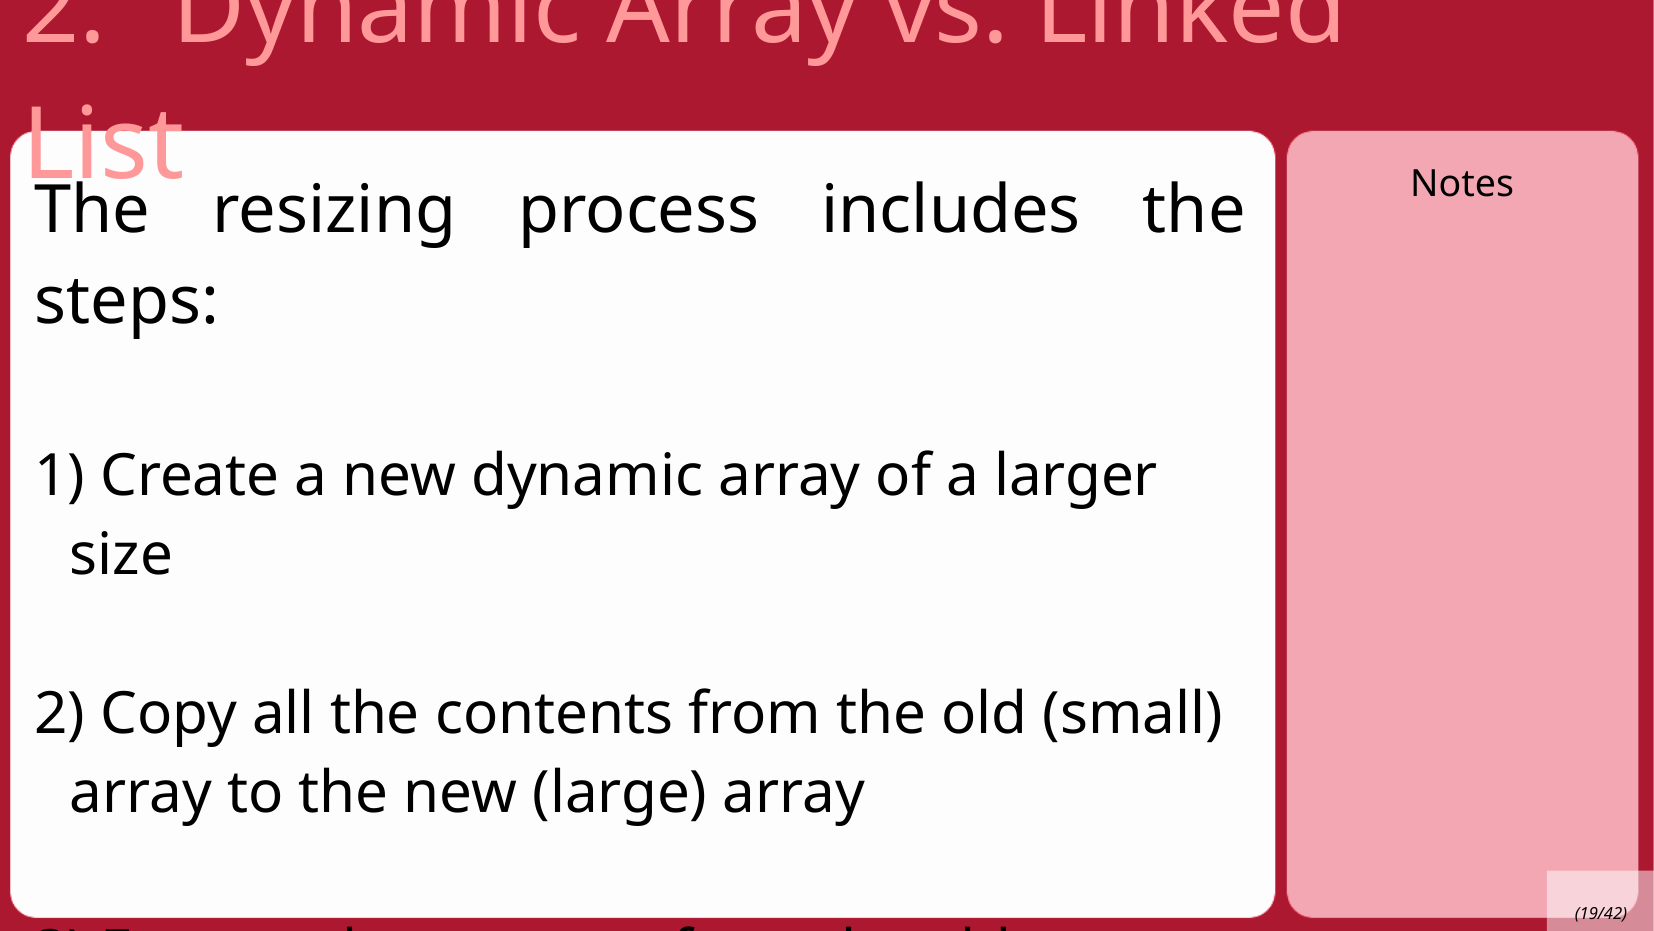

# 2.	Dynamic Array vs. Linked List
Notes
The resizing process includes the steps:
 Create a new dynamic array of a larger size
 Copy all the contents from the old (small) array to the new (large) array
 Free up the memory from the old array
 Update the pointer to point to the new (large) array.